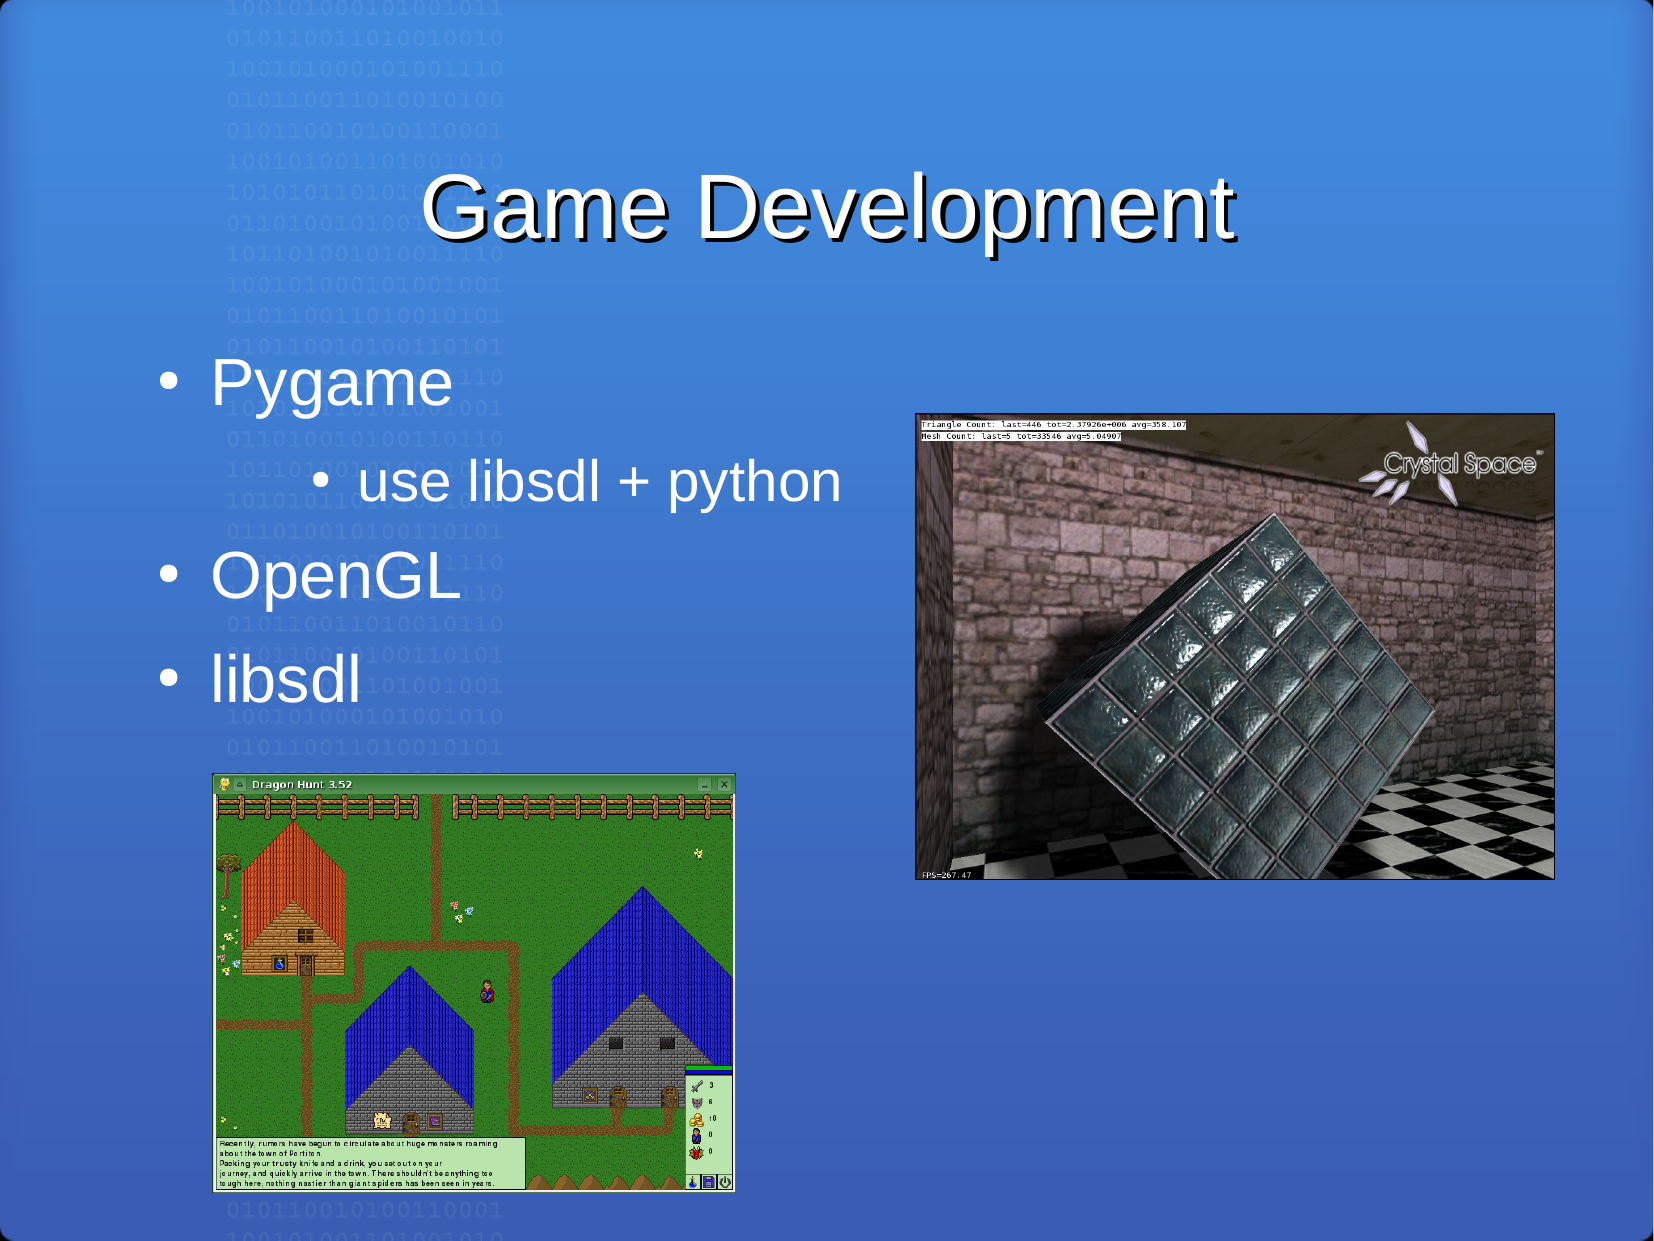

# Game Development
Pygame
use libsdl + python
OpenGL
libsdl